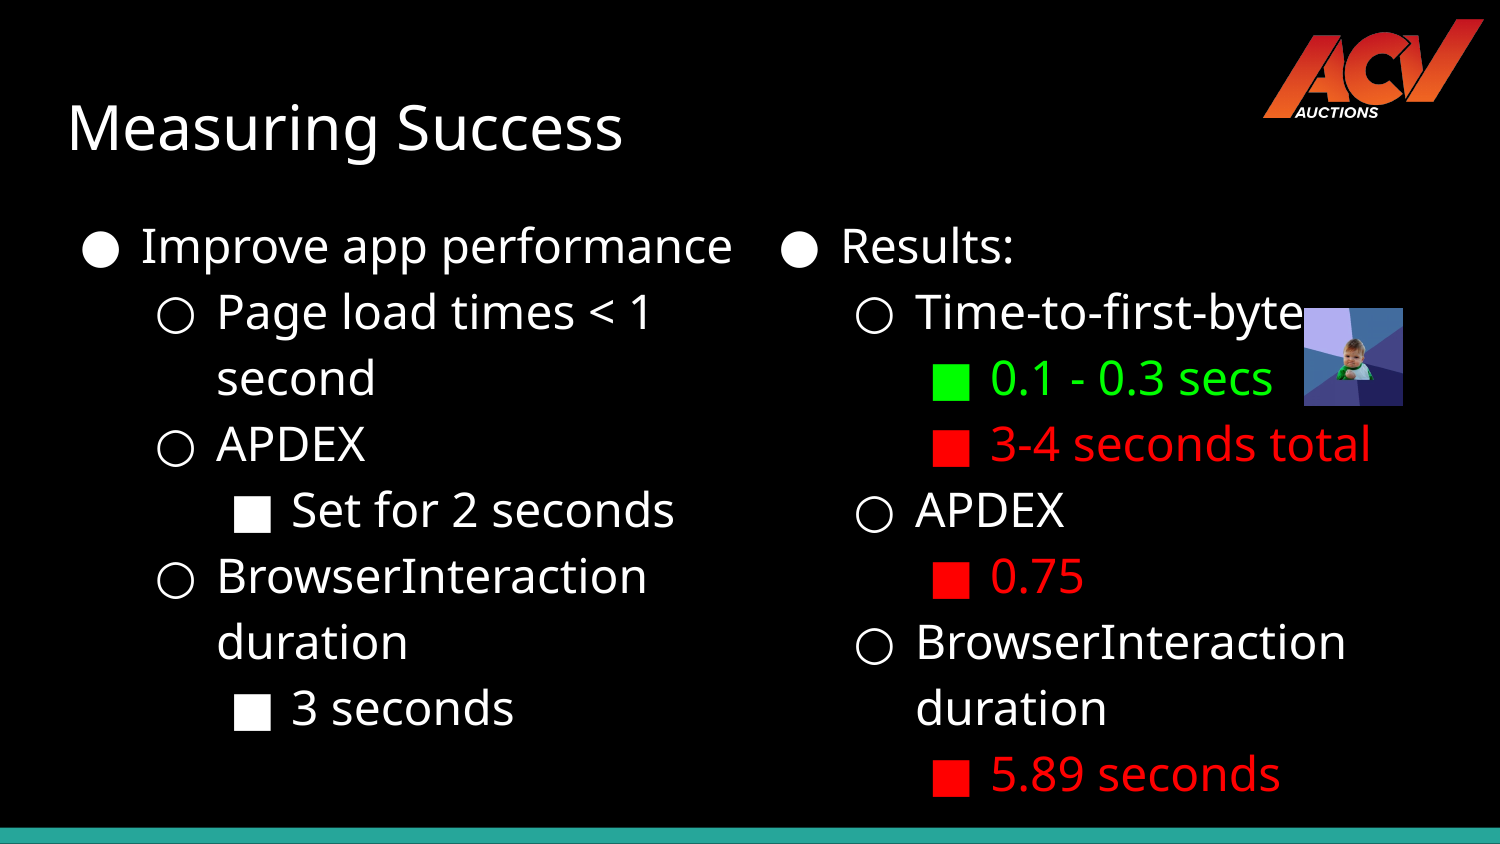

# Measuring Success
Improve app performance
Page load times < 1 second
APDEX
Set for 2 seconds
BrowserInteraction duration
3 seconds
Results:
Time-to-first-byte
0.1 - 0.3 secs
3-4 seconds total
APDEX
0.75
BrowserInteraction duration
5.89 seconds